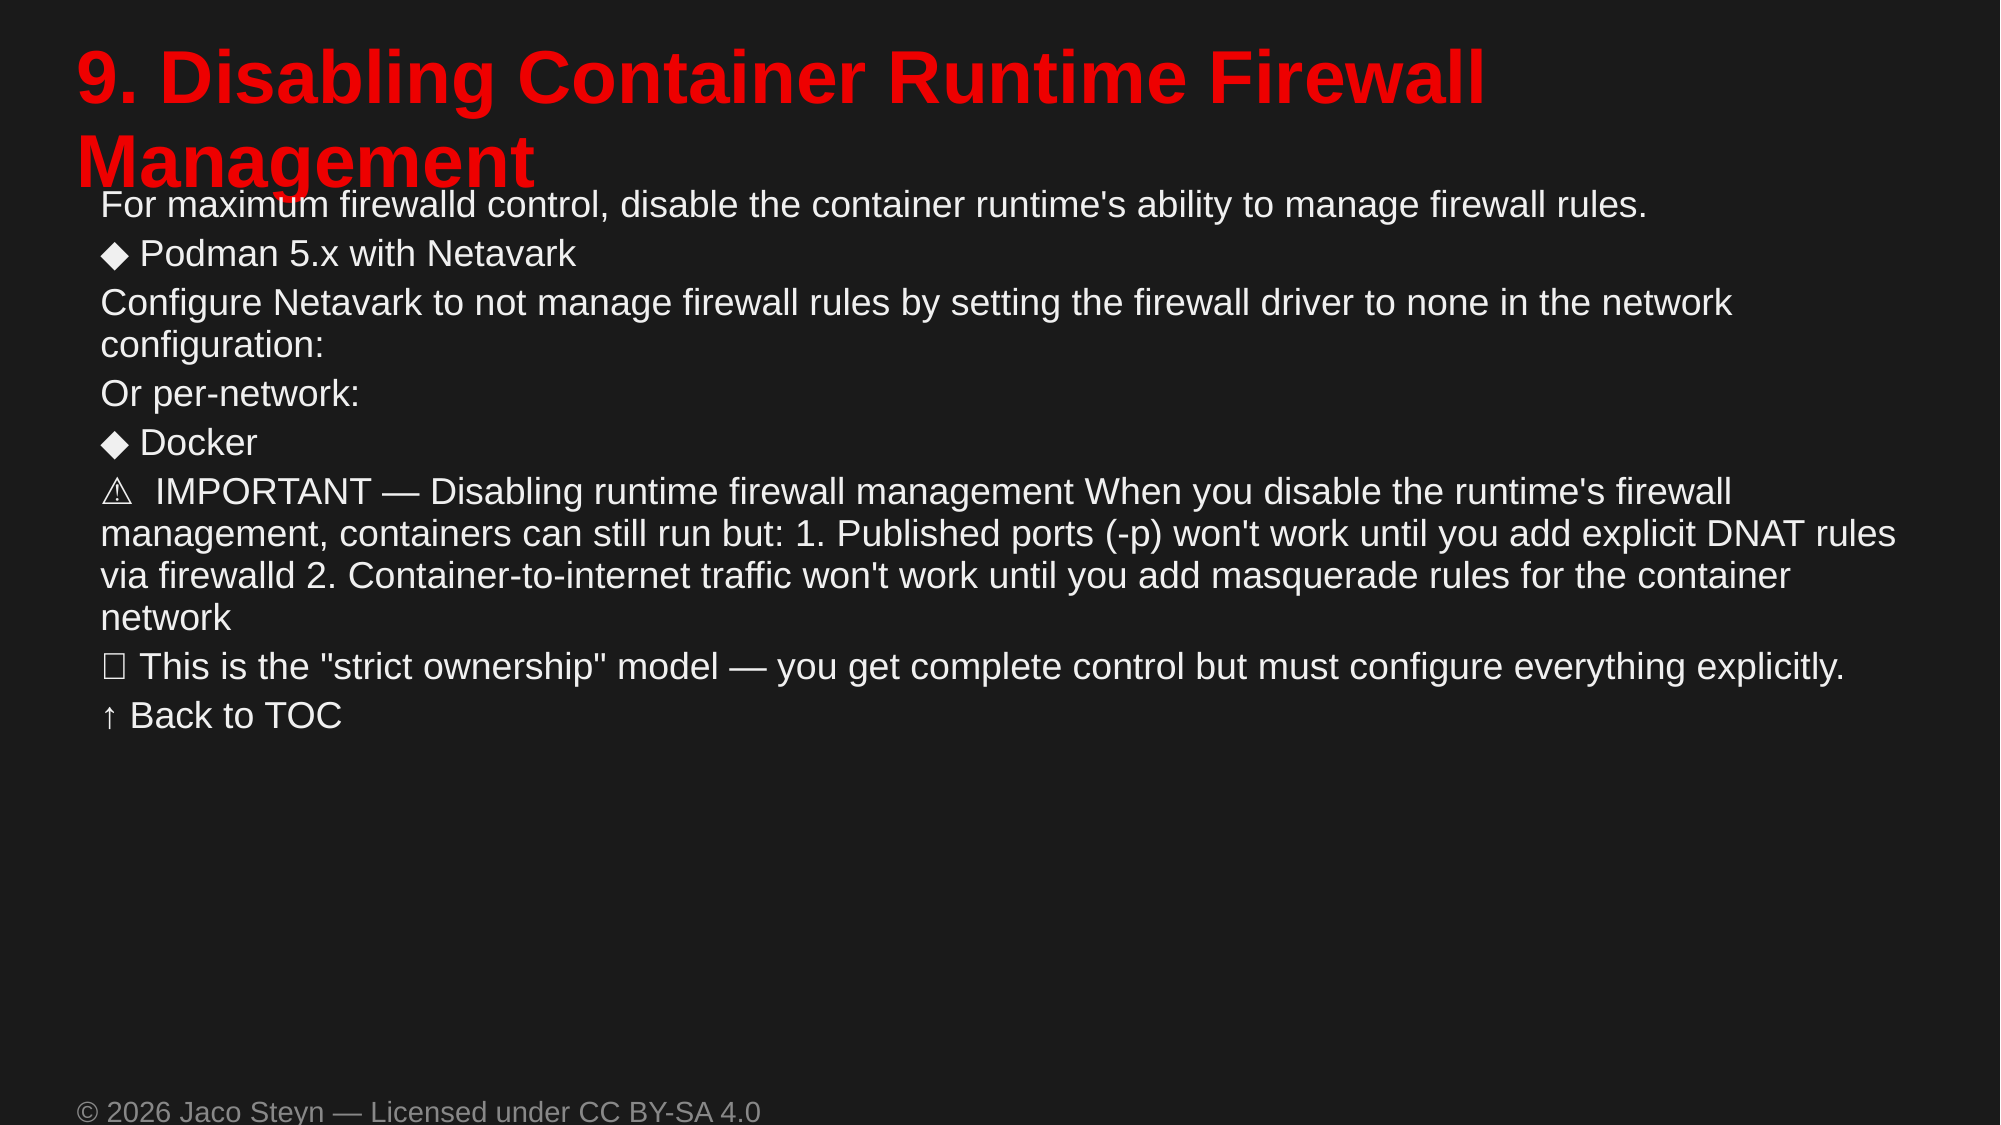

9. Disabling Container Runtime Firewall Management
For maximum firewalld control, disable the container runtime's ability to manage firewall rules.
◆ Podman 5.x with Netavark
Configure Netavark to not manage firewall rules by setting the firewall driver to none in the network configuration:
Or per-network:
◆ Docker
💡 ⚠️ IMPORTANT — Disabling runtime firewall management When you disable the runtime's firewall management, containers can still run but: 1. Published ports (-p) won't work until you add explicit DNAT rules via firewalld 2. Container-to-internet traffic won't work until you add masquerade rules for the container network
💡 This is the "strict ownership" model — you get complete control but must configure everything explicitly.
↑ Back to TOC
© 2026 Jaco Steyn — Licensed under CC BY-SA 4.0